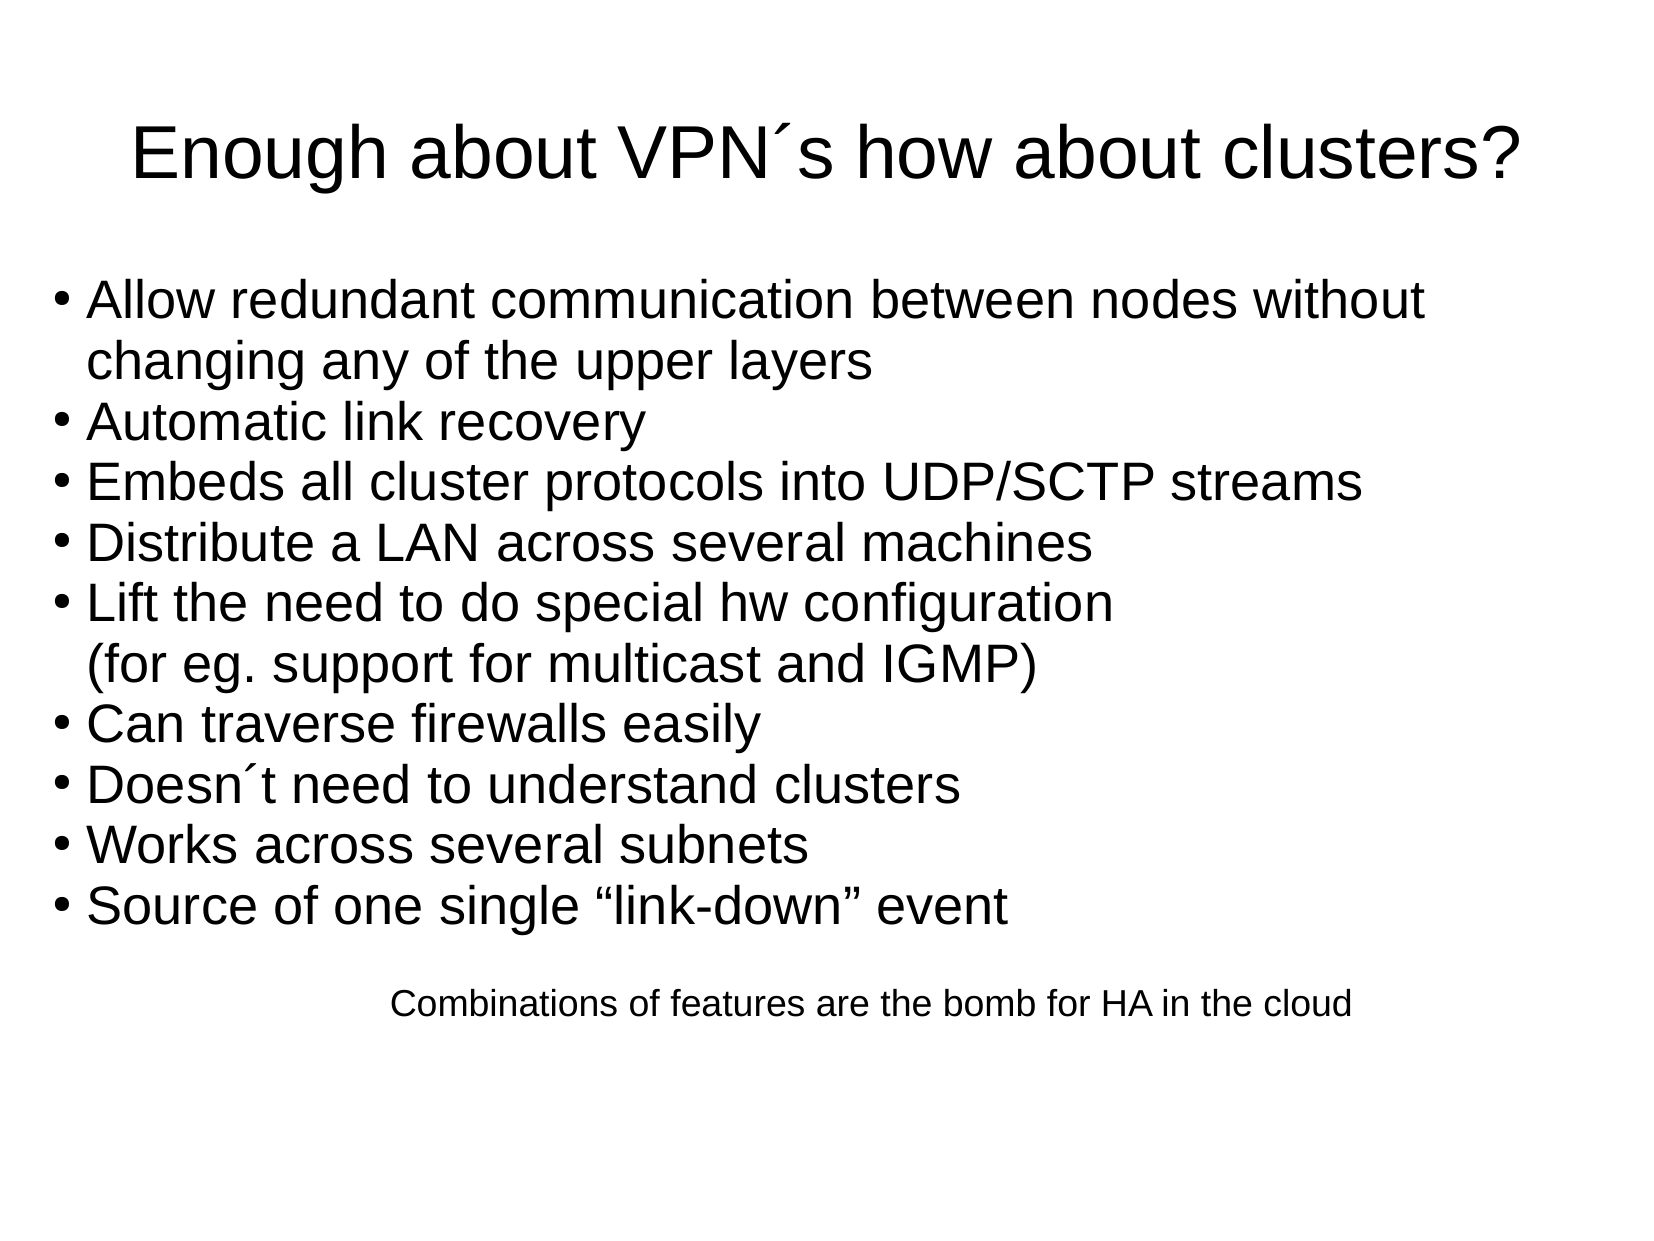

# Enough about VPN´s how about clusters?
 Allow redundant communication between nodes without
 changing any of the upper layers
 Automatic link recovery
 Embeds all cluster protocols into UDP/SCTP streams
 Distribute a LAN across several machines
 Lift the need to do special hw configuration
 (for eg. support for multicast and IGMP)
 Can traverse firewalls easily
 Doesn´t need to understand clusters
 Works across several subnets
 Source of one single “link-down” event
Combinations of features are the bomb for HA in the cloud